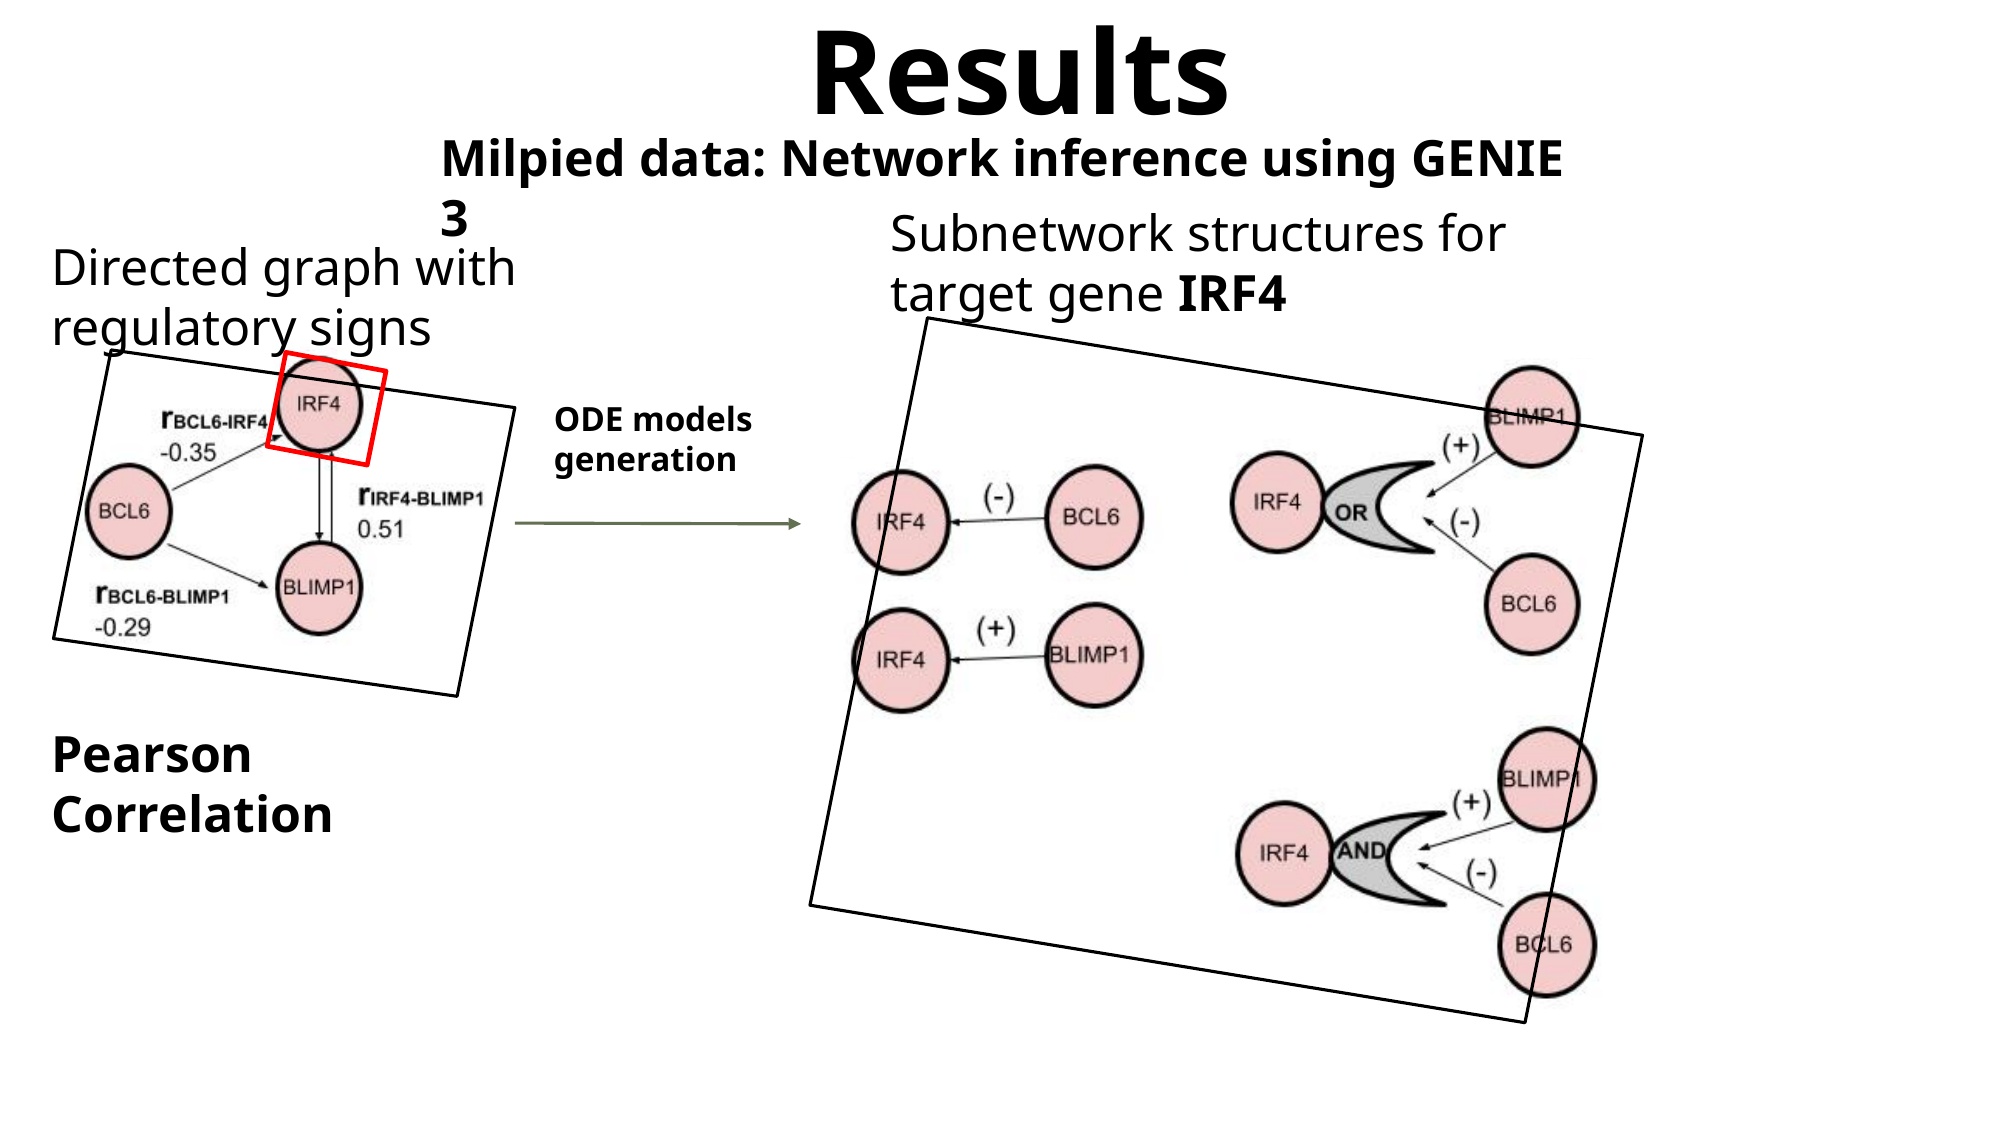

Results
Milpied data: Network inference using GENIE 3
Subnetwork structures for target gene IRF4
Directed graph with regulatory signs
ODE models generation
Pearson Correlation